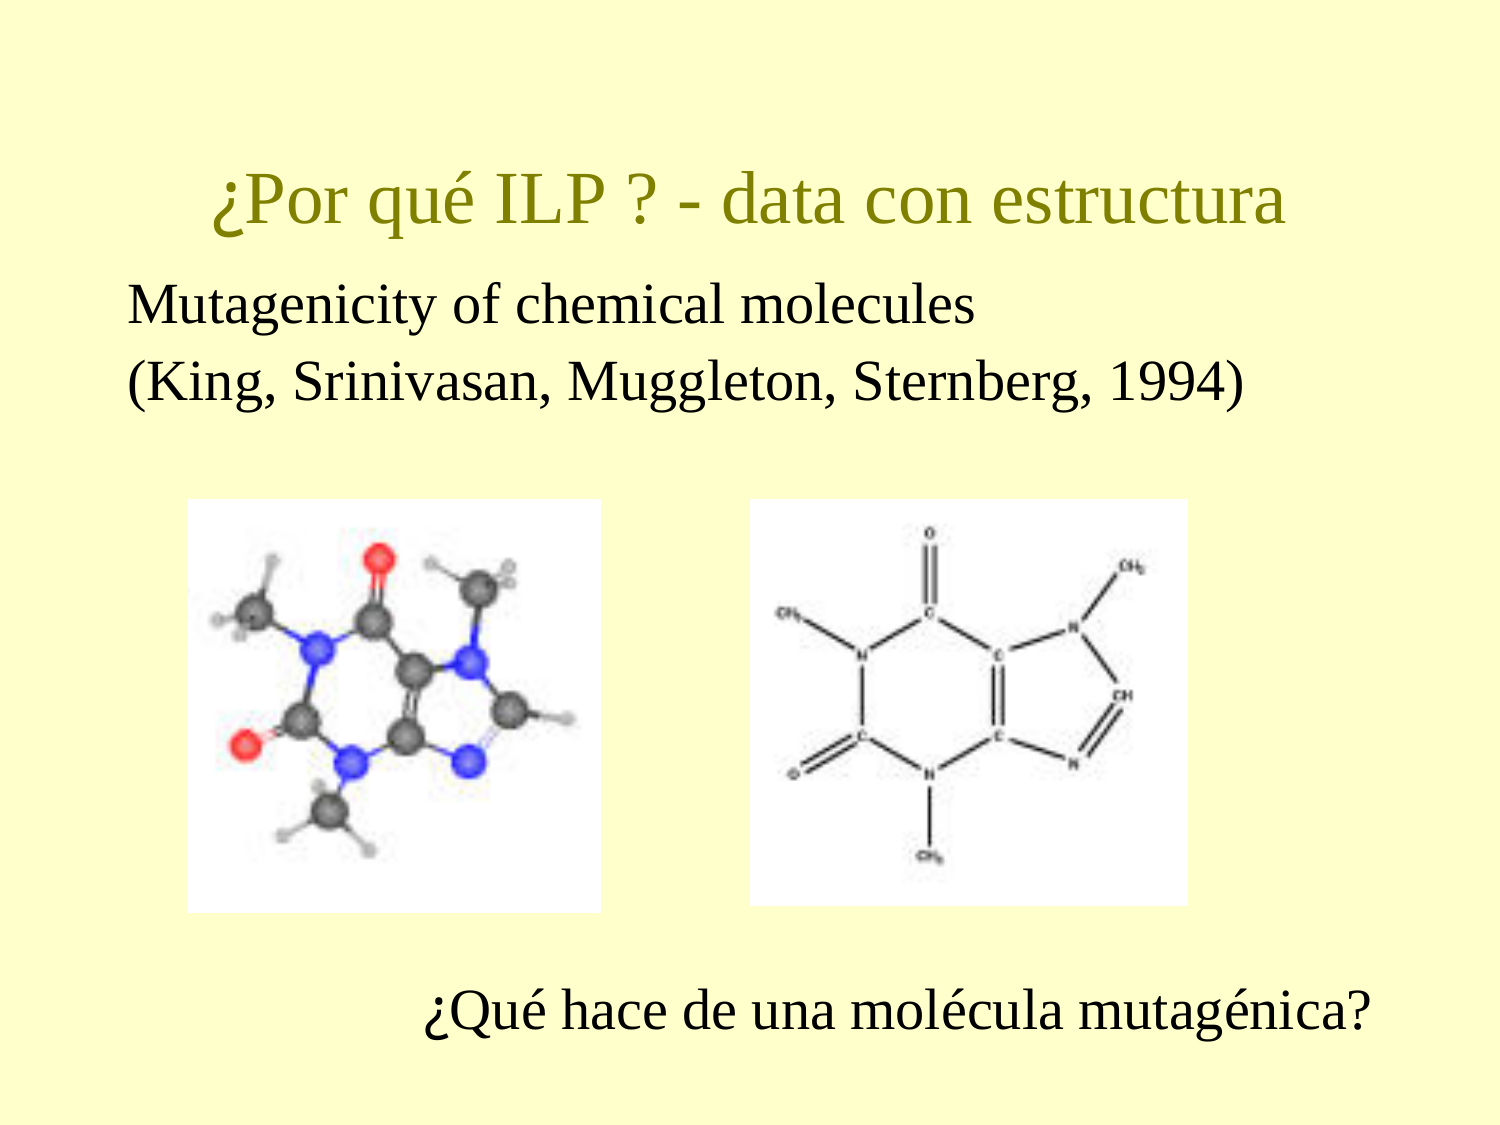

# ¿Por qué ILP ? - data con estructura
Mutagenicity of chemical molecules
(King, Srinivasan, Muggleton, Sternberg, 1994)
¿Qué hace de una molécula mutagénica?